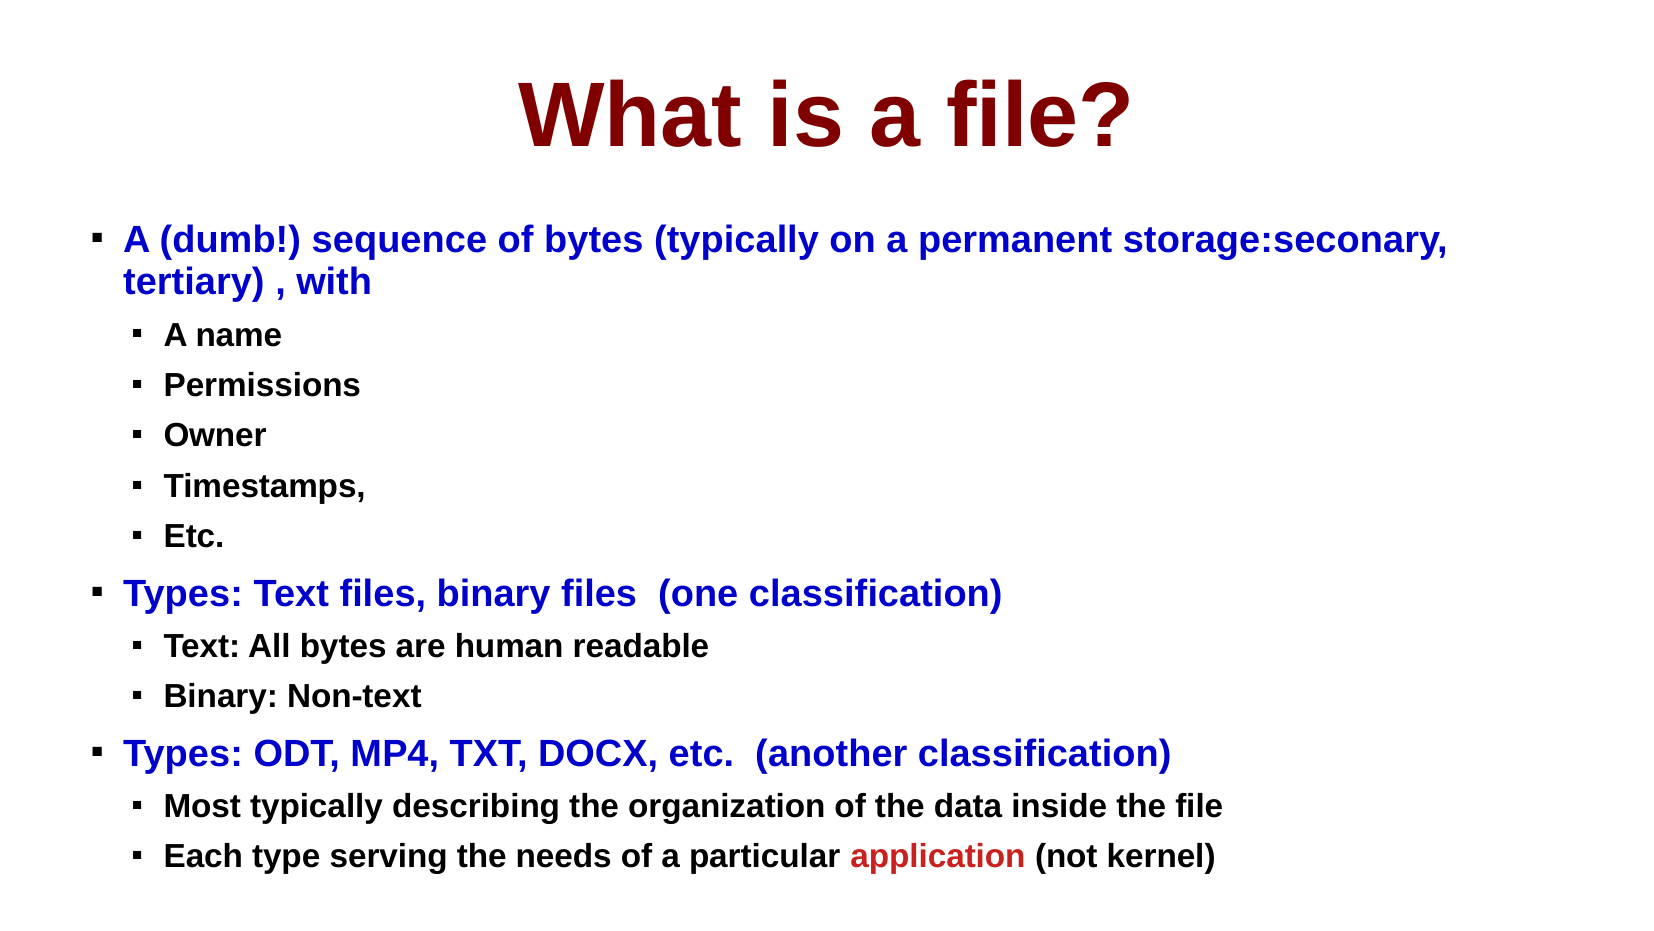

# What is a file?
A (dumb!) sequence of bytes (typically on a permanent storage:seconary, tertiary) , with
A name
Permissions
Owner
Timestamps,
Etc.
Types: Text files, binary files (one classification)
Text: All bytes are human readable
Binary: Non-text
Types: ODT, MP4, TXT, DOCX, etc. (another classification)
Most typically describing the organization of the data inside the file
Each type serving the needs of a particular application (not kernel)